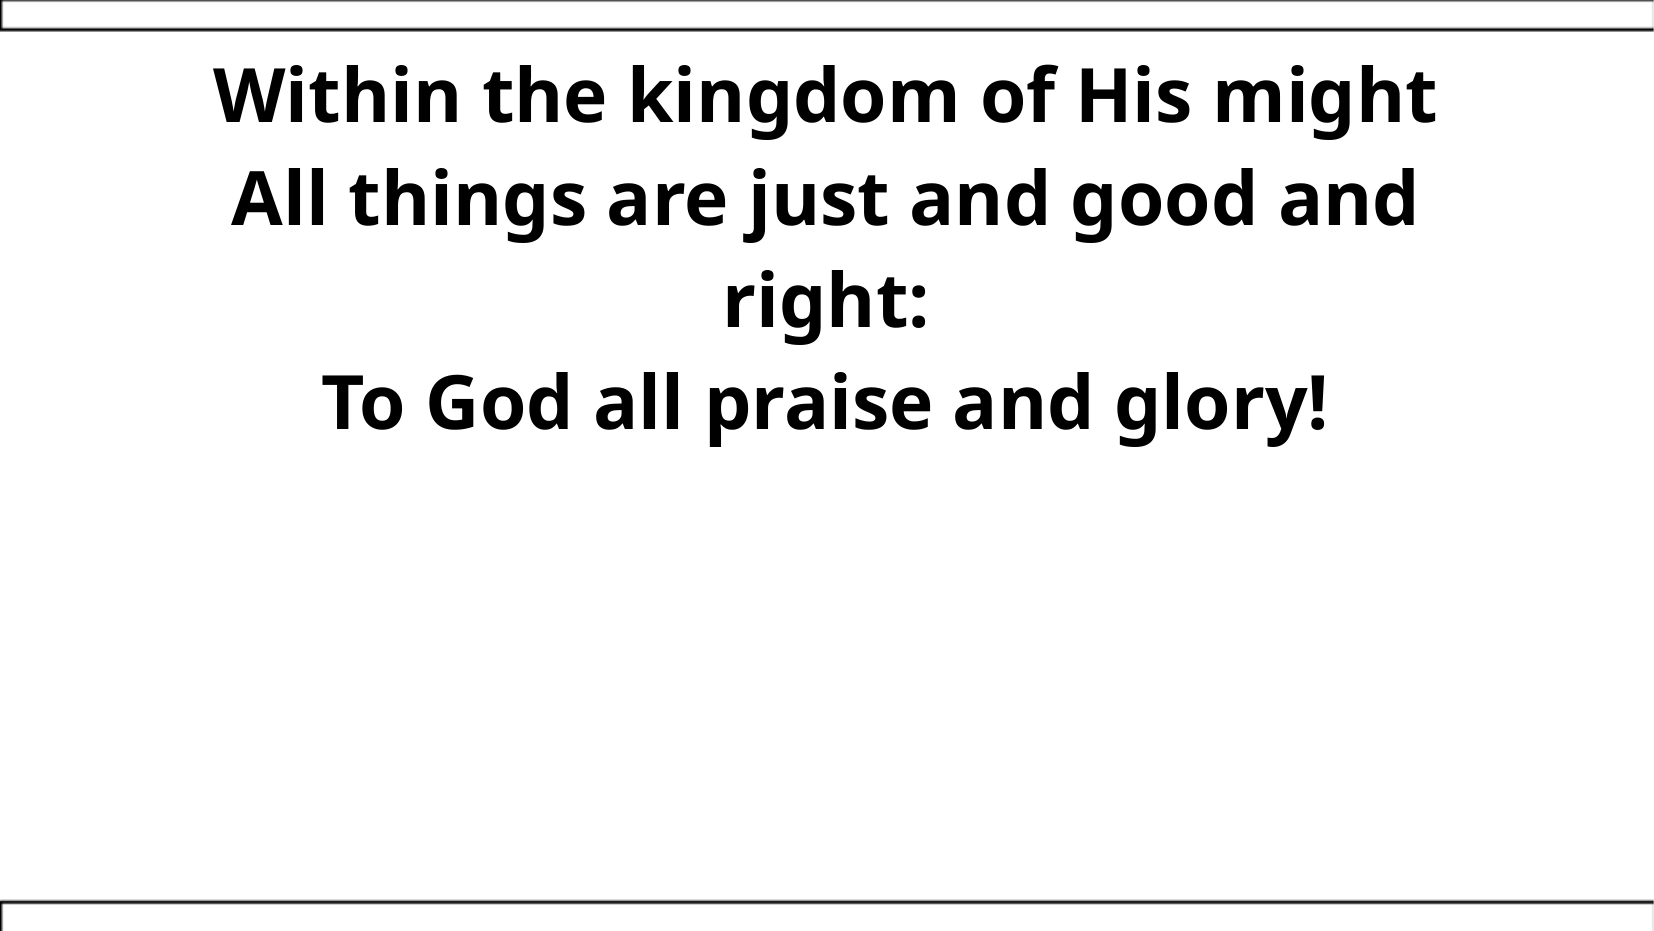

Within the kingdom of His might
All things are just and good and right:
To God all praise and glory!